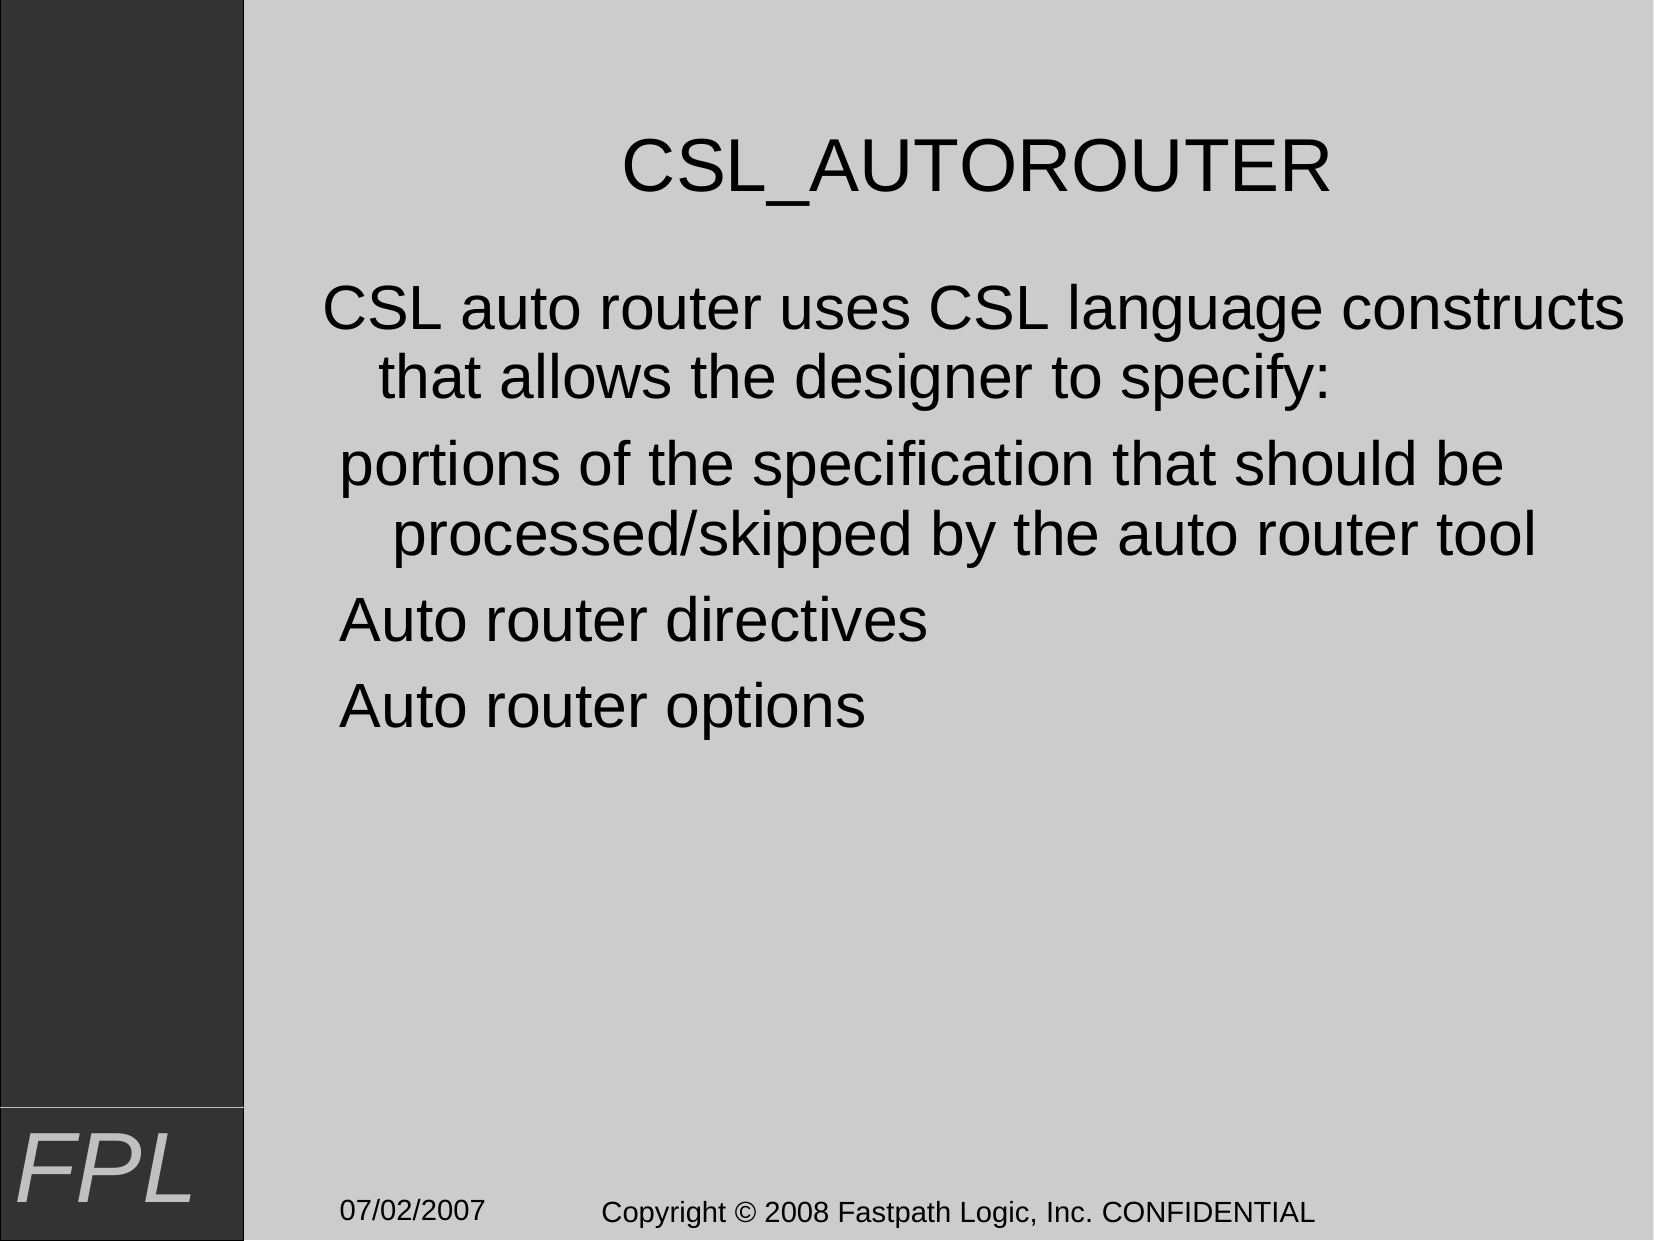

# CSL_AUTOROUTER
CSL auto router uses CSL language constructs that allows the designer to specify:
portions of the specification that should be processed/skipped by the auto router tool
Auto router directives
Auto router options
07/02/2007
© 2007 FASTPATH LOGIC INC.